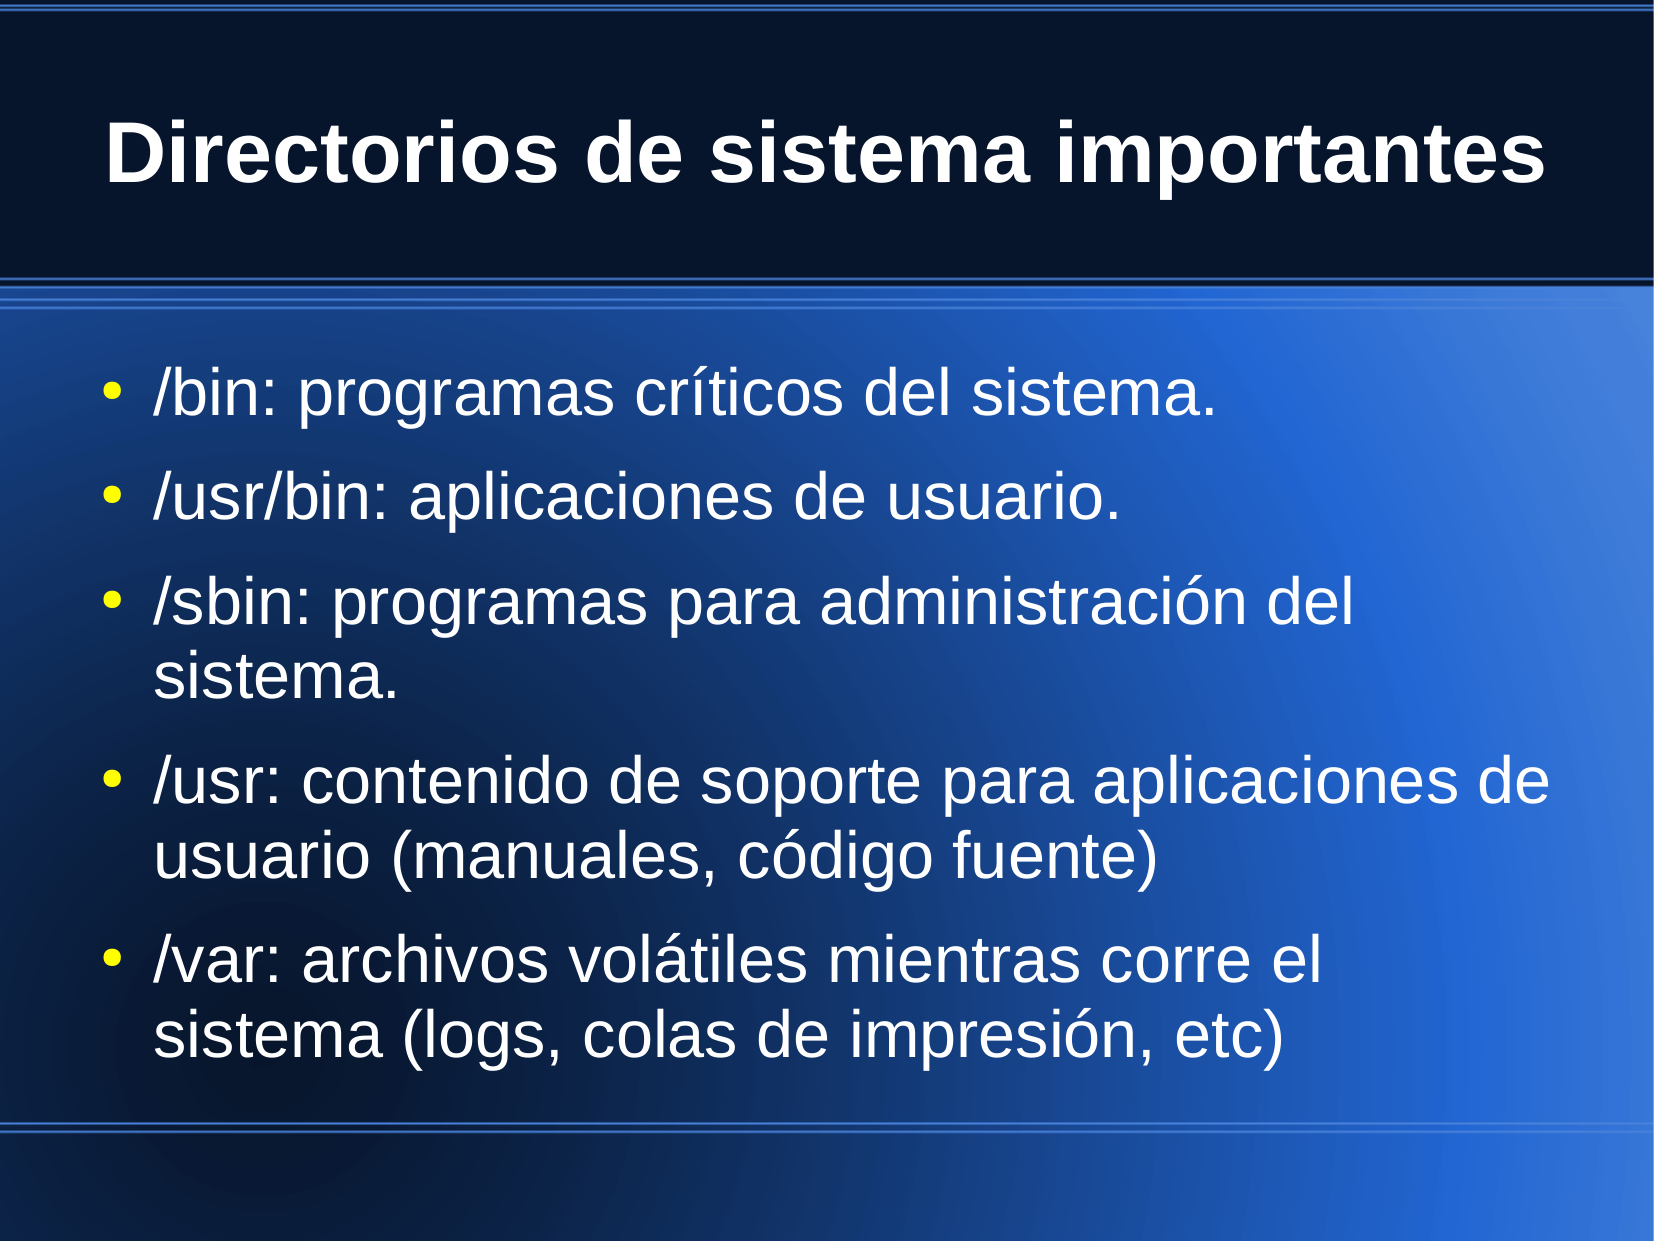

# Directorios de sistema importantes
/bin: programas críticos del sistema.
/usr/bin: aplicaciones de usuario.
/sbin: programas para administración del sistema.
/usr: contenido de soporte para aplicaciones de usuario (manuales, código fuente)
/var: archivos volátiles mientras corre el sistema (logs, colas de impresión, etc)